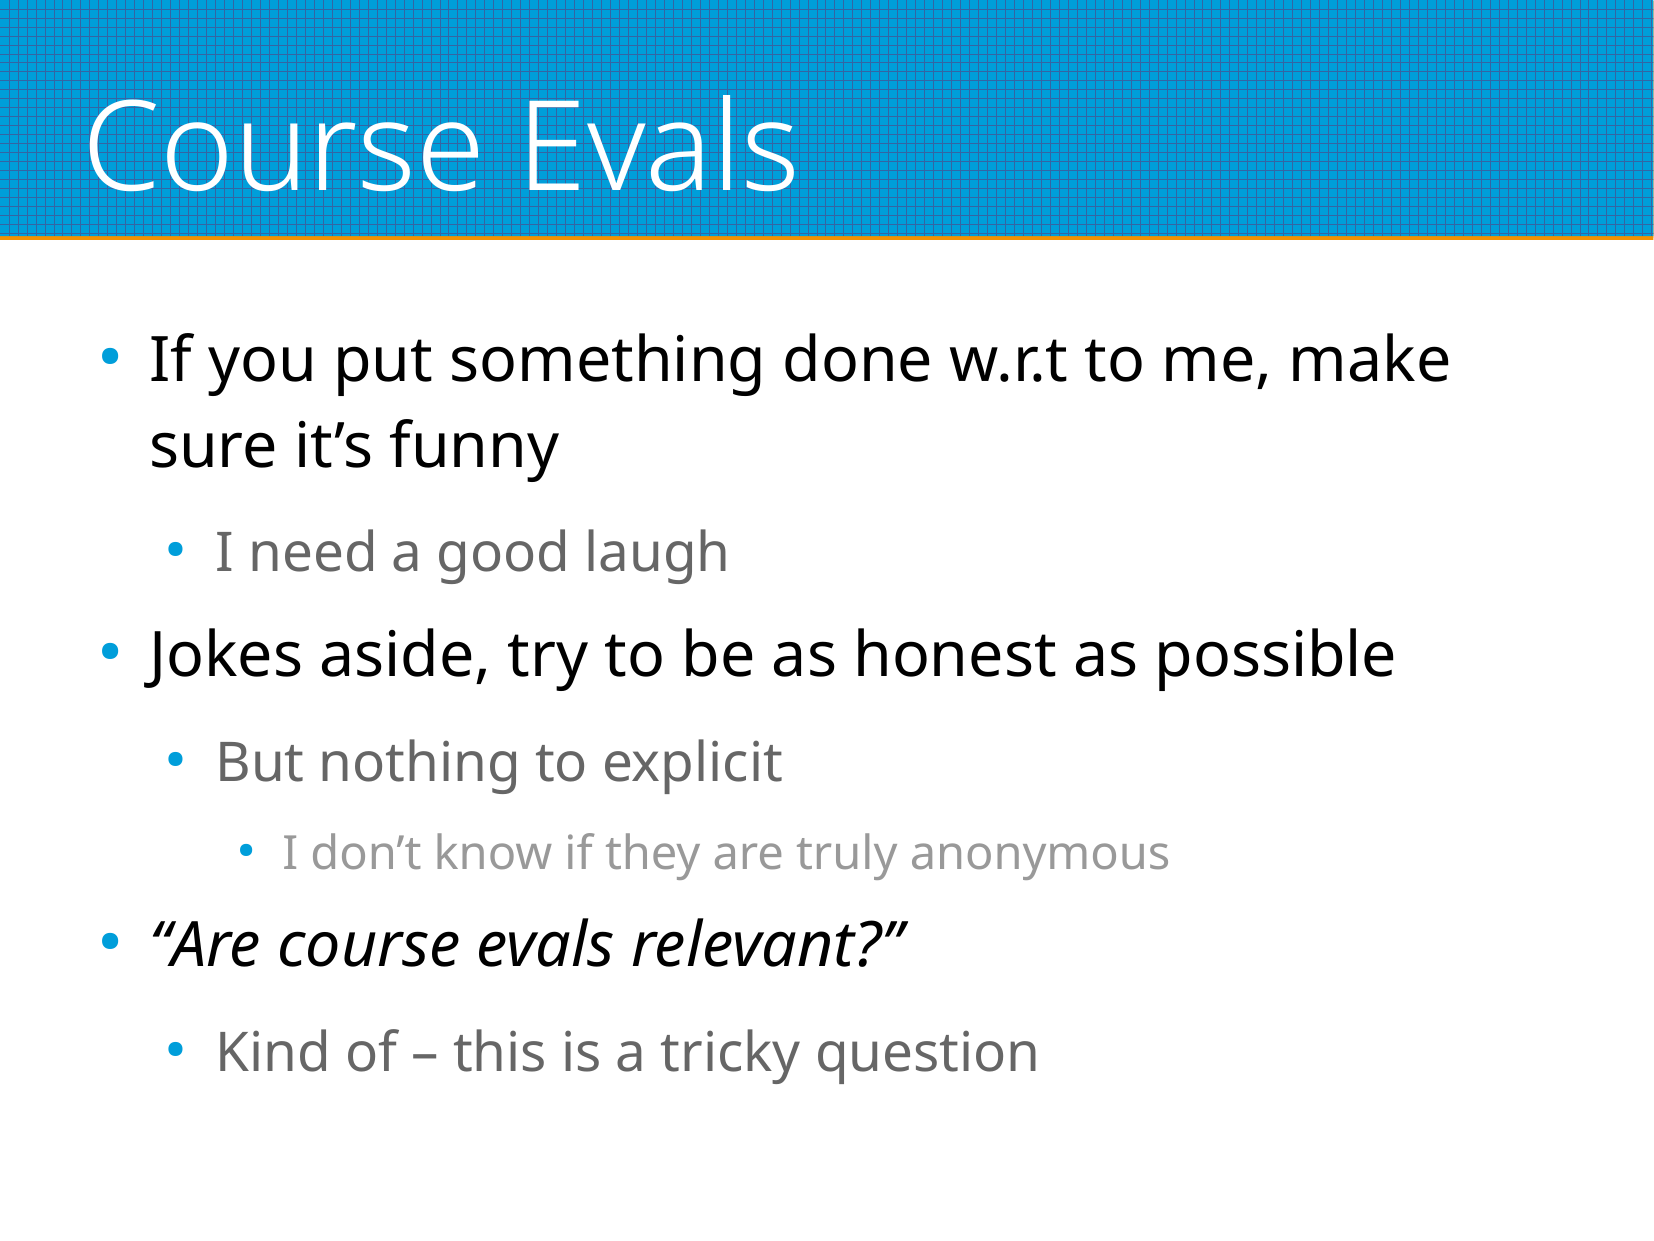

# Course Evals
If you put something done w.r.t to me, make sure it’s funny
I need a good laugh
Jokes aside, try to be as honest as possible
But nothing to explicit
I don’t know if they are truly anonymous
‘‘Are course evals relevant?’’
Kind of – this is a tricky question